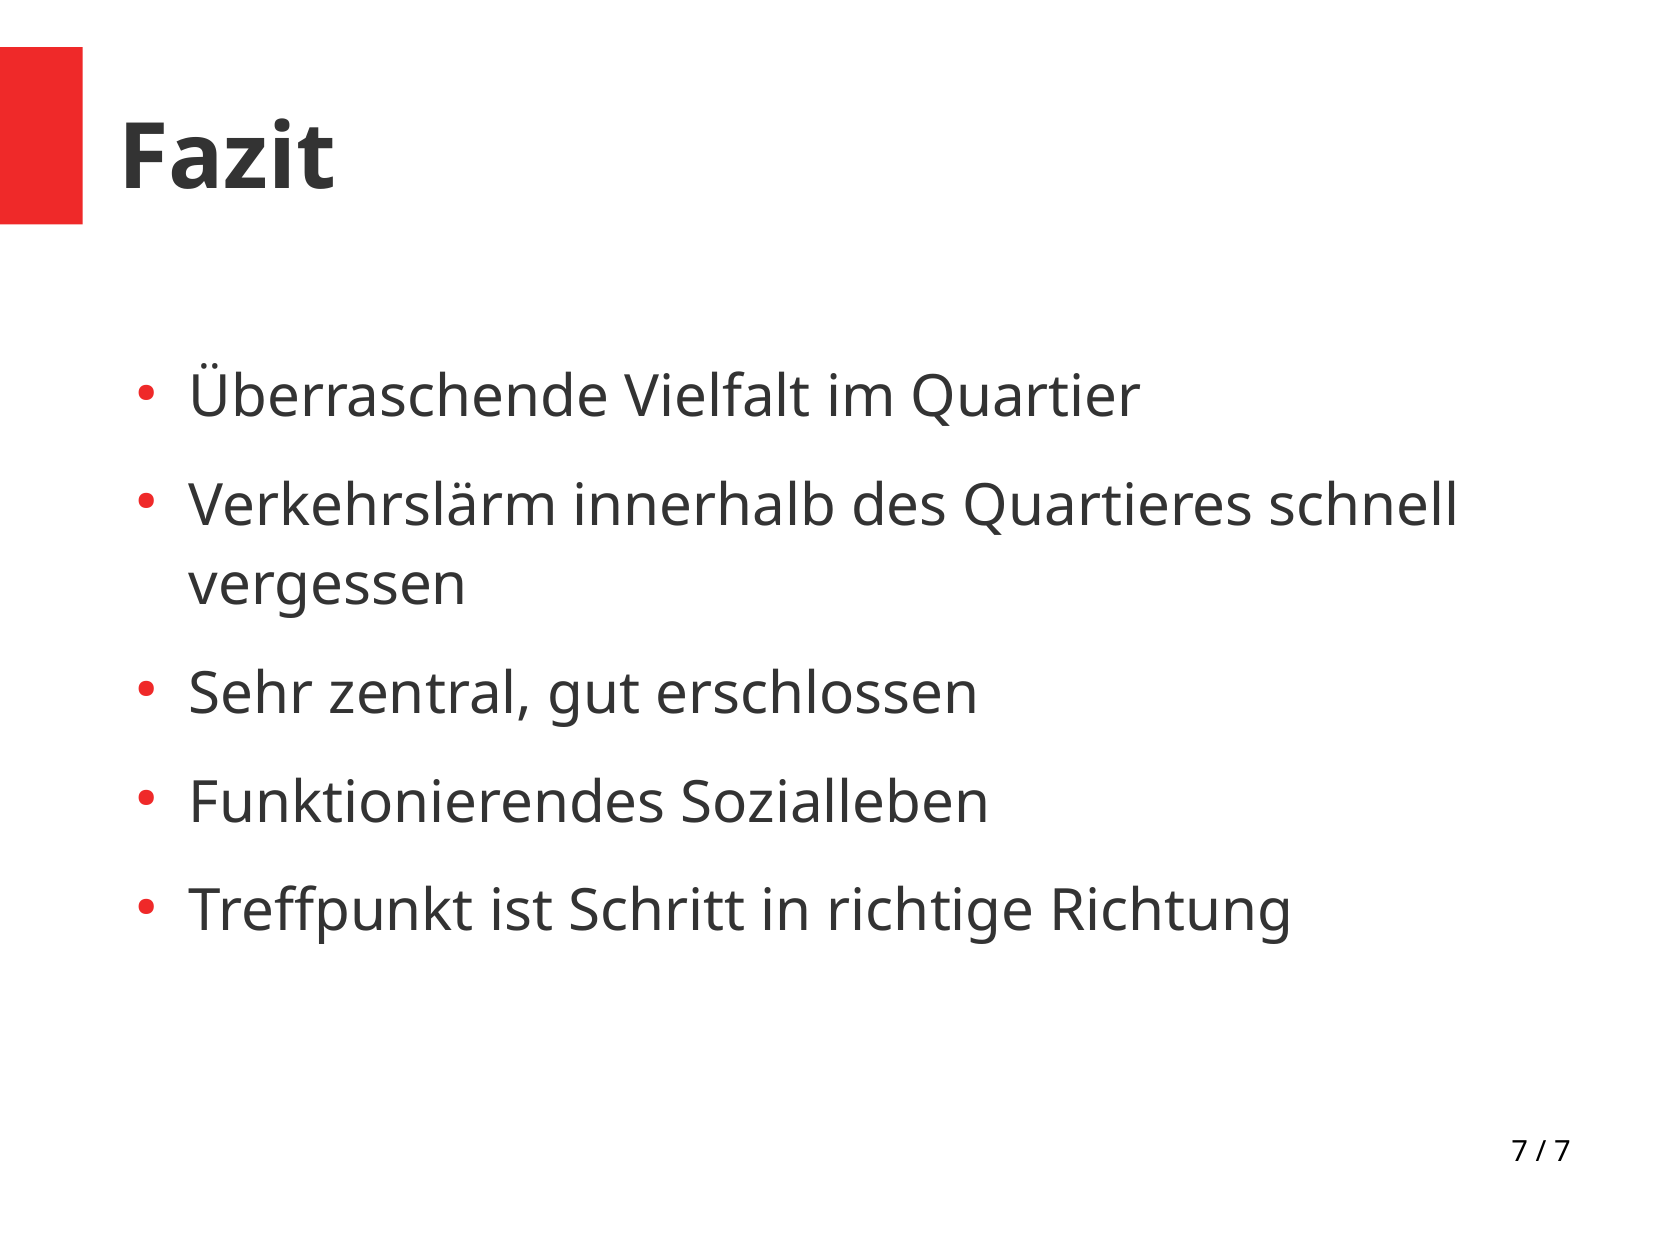

# Fazit
Überraschende Vielfalt im Quartier
Verkehrslärm innerhalb des Quartieres schnell vergessen
Sehr zentral, gut erschlossen
Funktionierendes Sozialleben
Treffpunkt ist Schritt in richtige Richtung
7